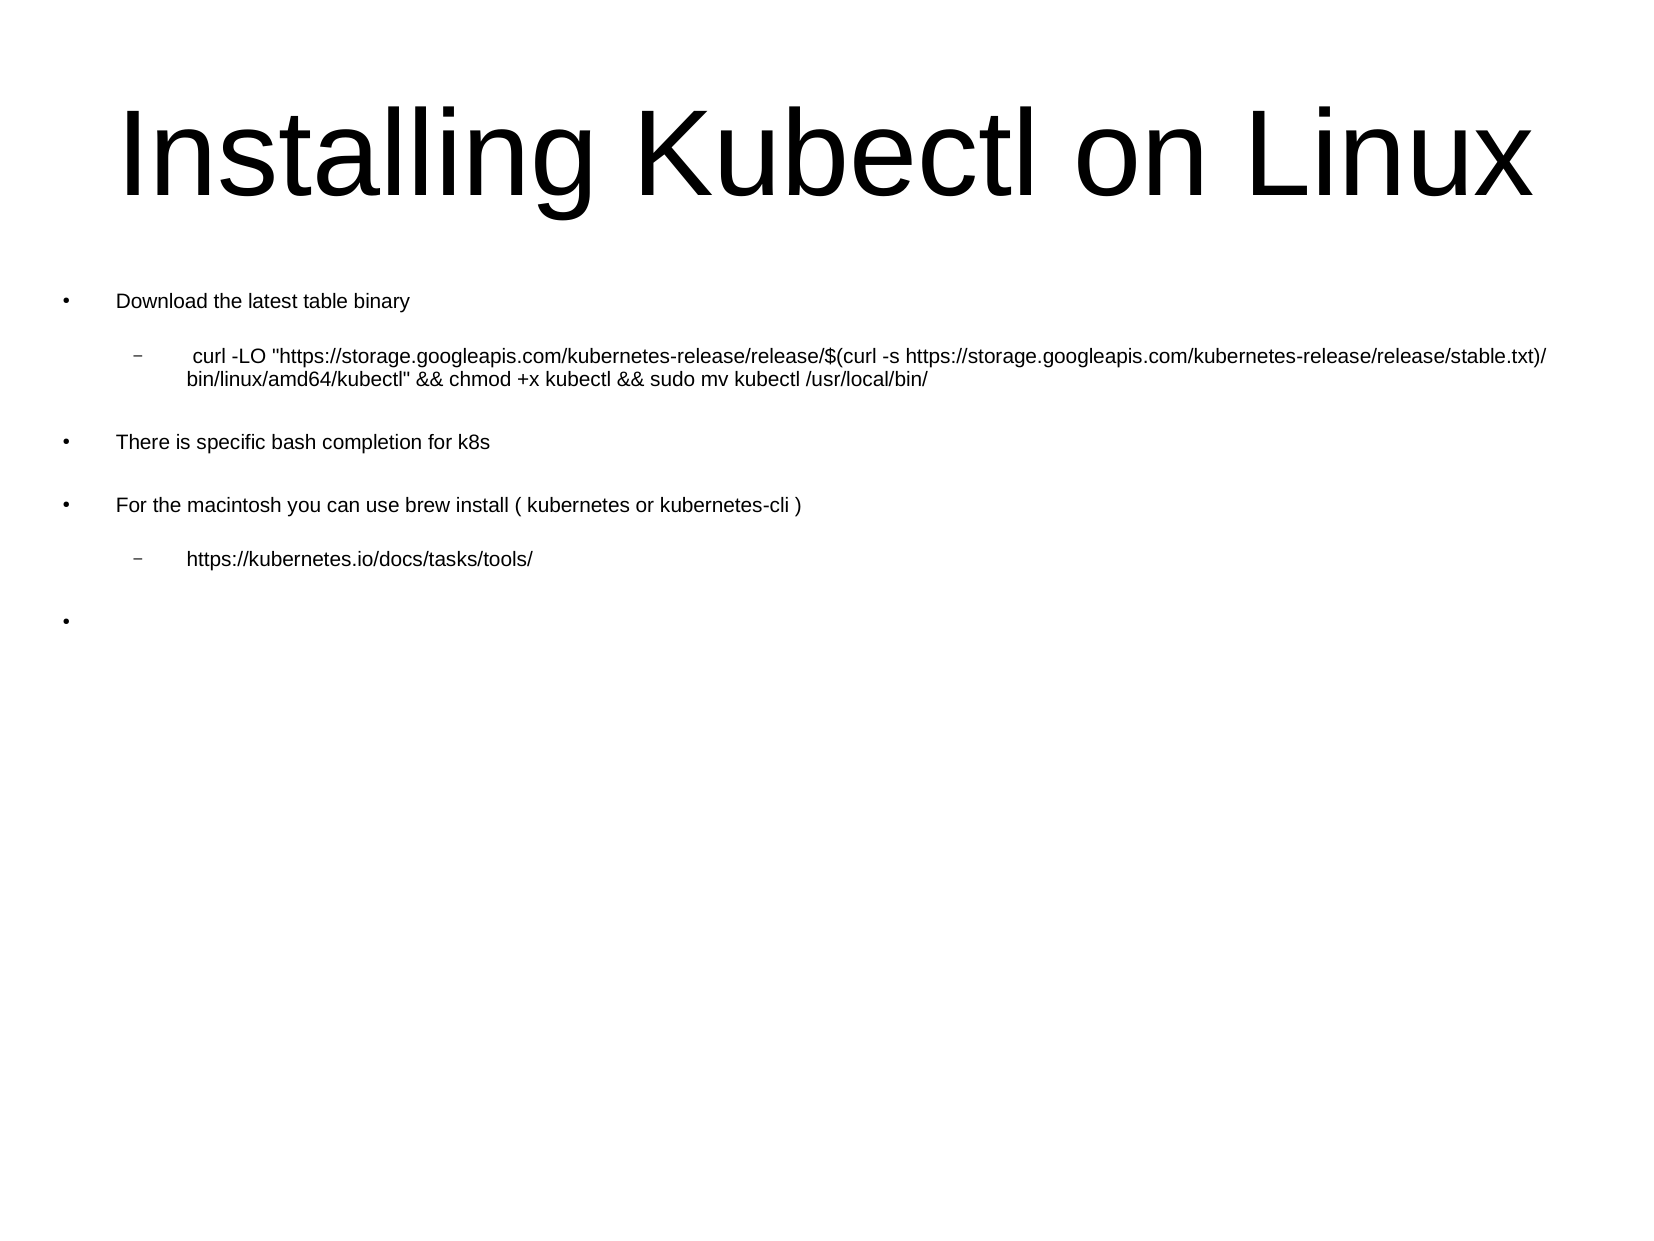

# Installing Kubectl on Linux
Download the latest table binary
 curl -LO "https://storage.googleapis.com/kubernetes-release/release/$(curl -s https://storage.googleapis.com/kubernetes-release/release/stable.txt)/bin/linux/amd64/kubectl" && chmod +x kubectl && sudo mv kubectl /usr/local/bin/
There is specific bash completion for k8s
For the macintosh you can use brew install ( kubernetes or kubernetes-cli )
https://kubernetes.io/docs/tasks/tools/